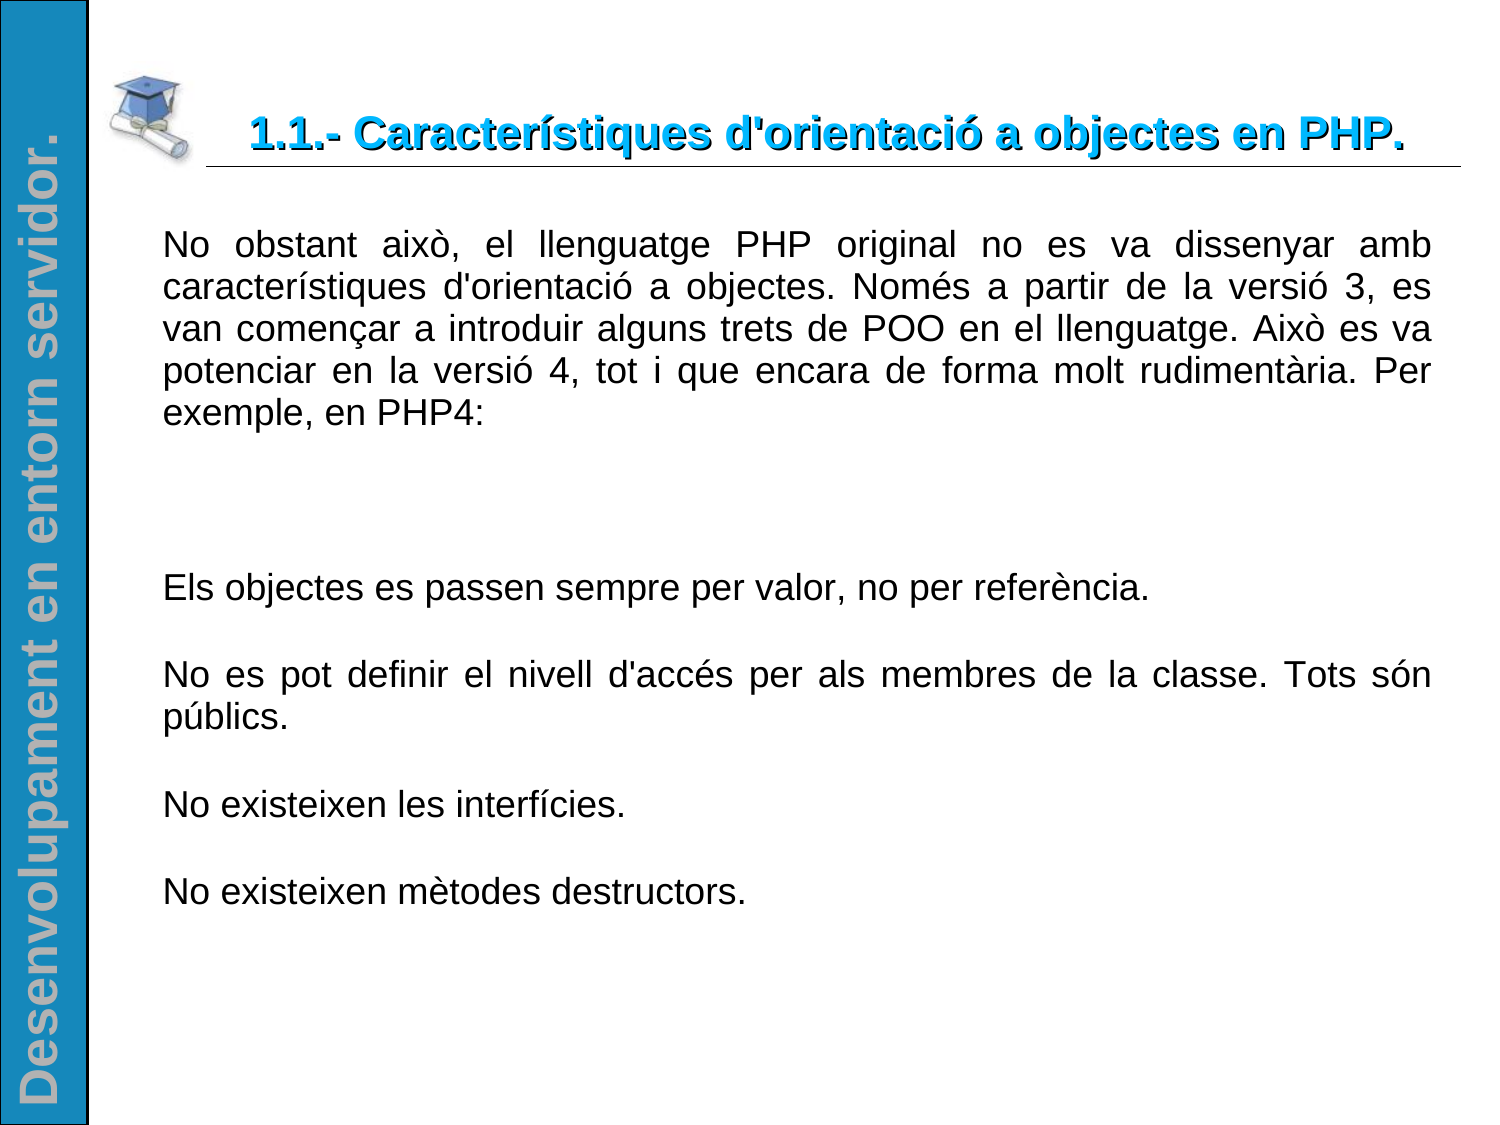

# 1.1.- Característiques d'orientació a objectes en PHP.
No obstant això, el llenguatge PHP original no es va dissenyar amb característiques d'orientació a objectes. Només a partir de la versió 3, es van començar a introduir alguns trets de POO en el llenguatge. Això es va potenciar en la versió 4, tot i que encara de forma molt rudimentària. Per exemple, en PHP4:
Els objectes es passen sempre per valor, no per referència.
No es pot definir el nivell d'accés per als membres de la classe. Tots són públics.
No existeixen les interfícies.
No existeixen mètodes destructors.